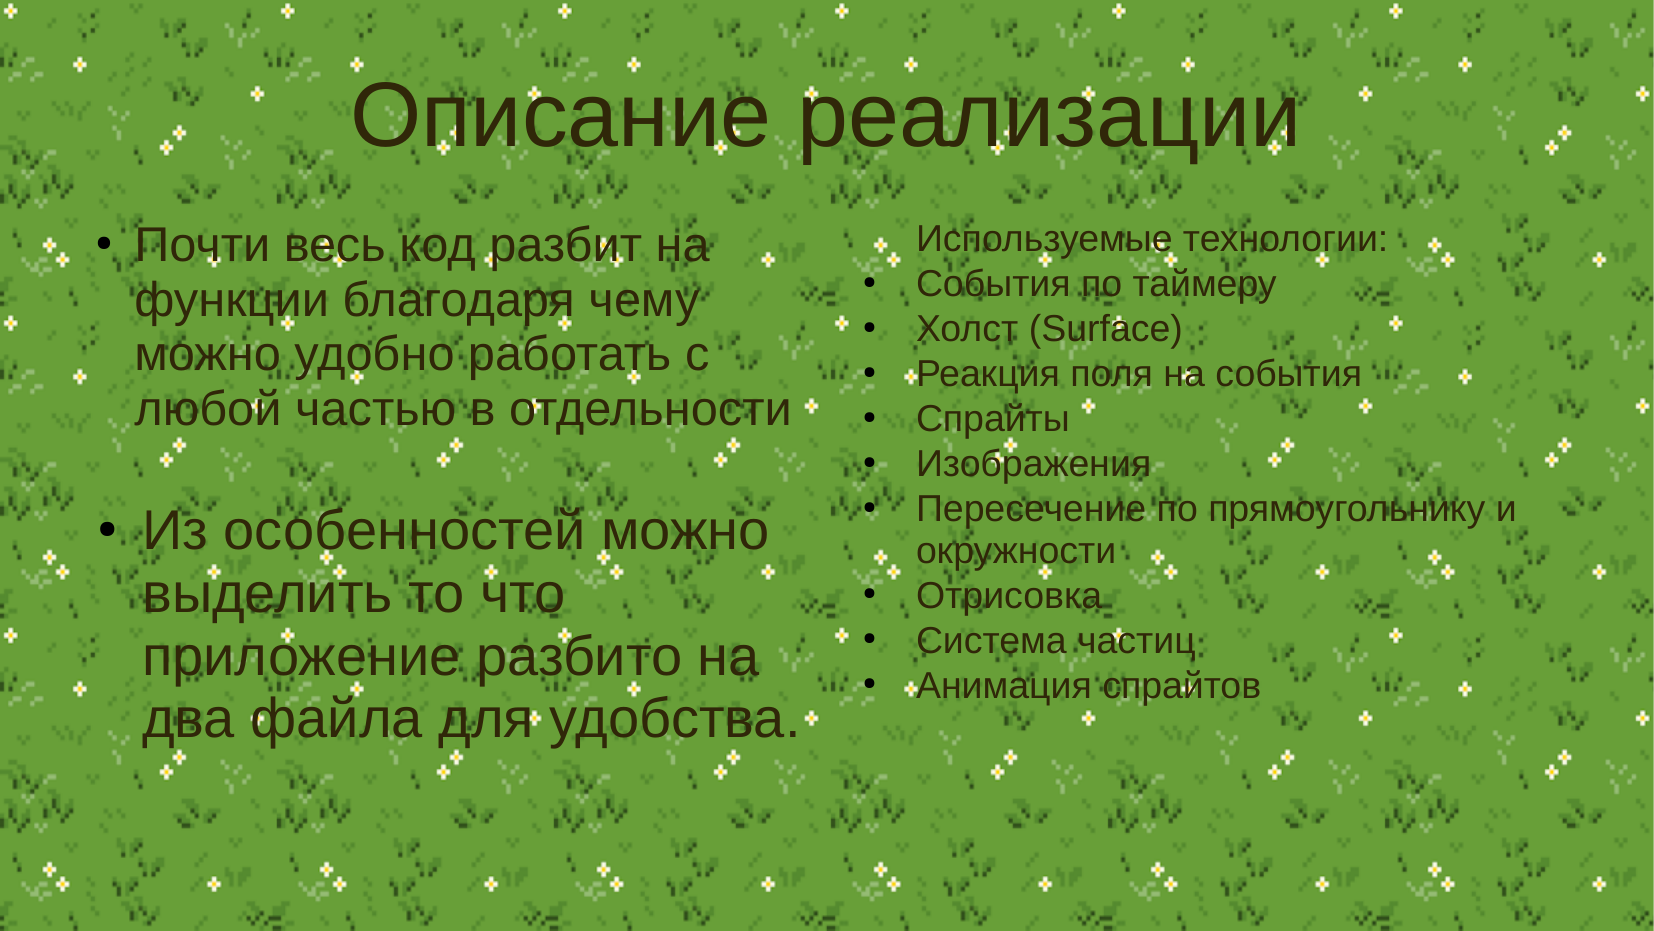

# Описание реализации
Почти весь код разбит на функции благодаря чему можно удобно работать с любой частью в отдельности
Используемые технологии:
События по таймеру
Холст (Surface)
Реакция поля на события
Спрайты
Изображения
Пересечение по прямоугольнику и окружности
Отрисовка
Система частиц
Анимация спрайтов
Из особенностей можно выделить то что приложение разбито на два файла для удобства.